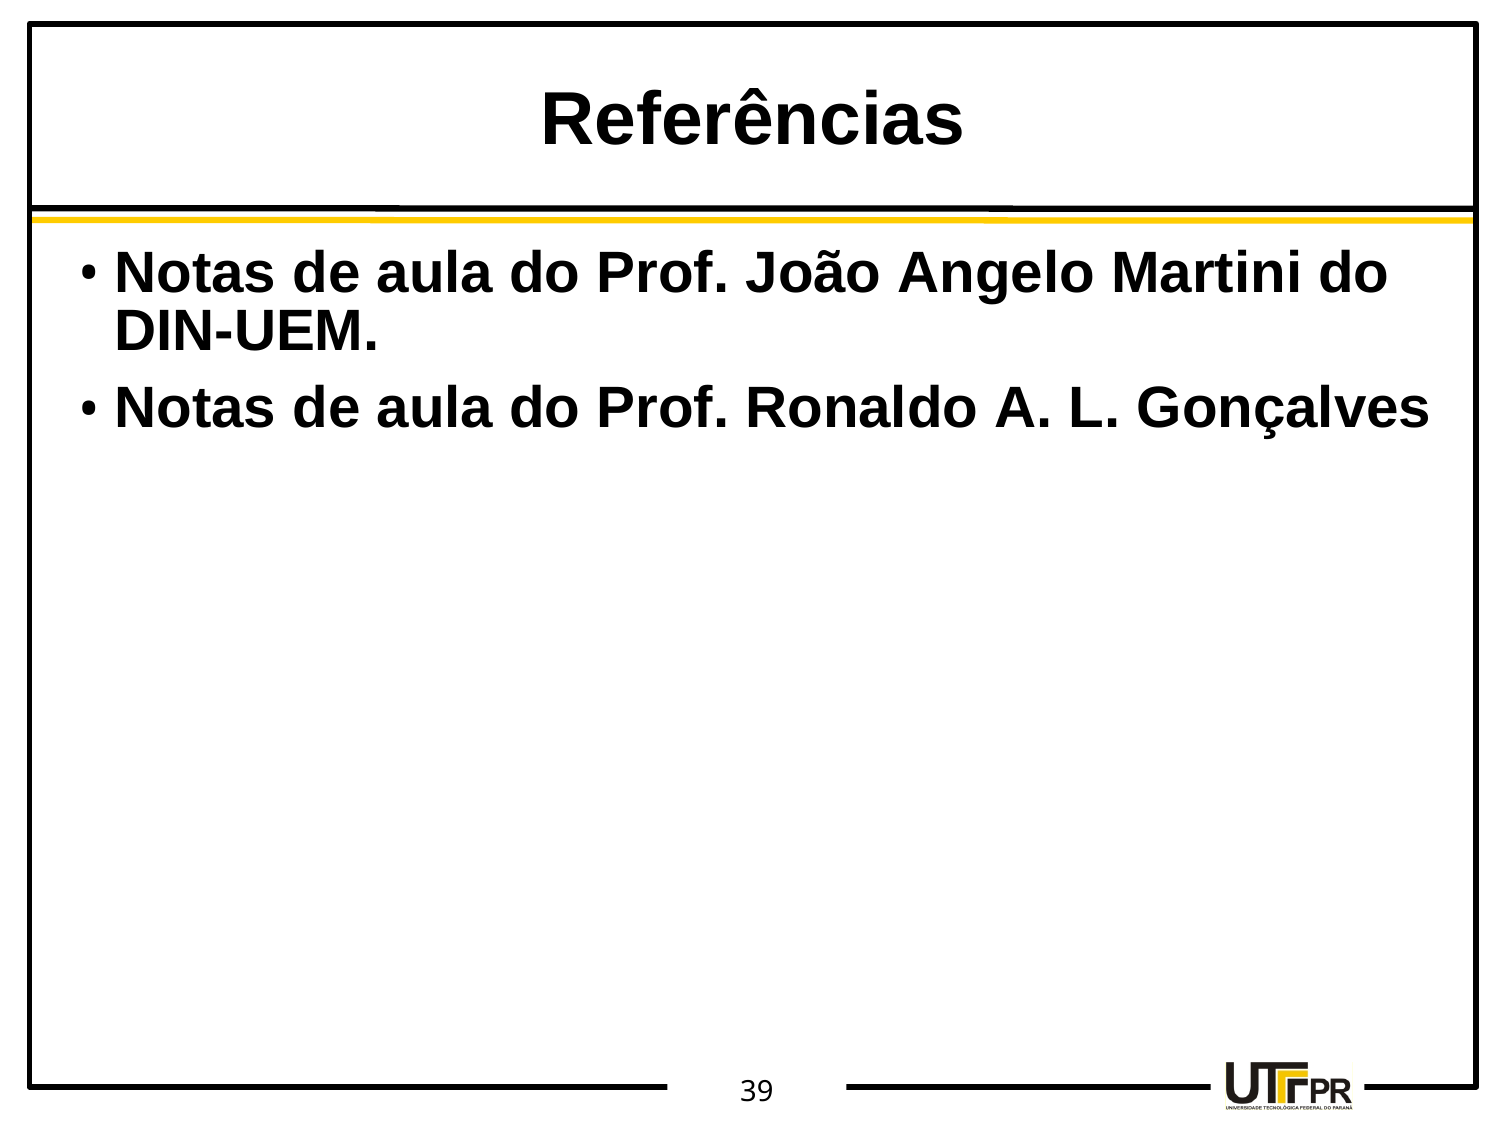

# Referências
Notas de aula do Prof. João Angelo Martini do DIN-UEM.
Notas de aula do Prof. Ronaldo A. L. Gonçalves